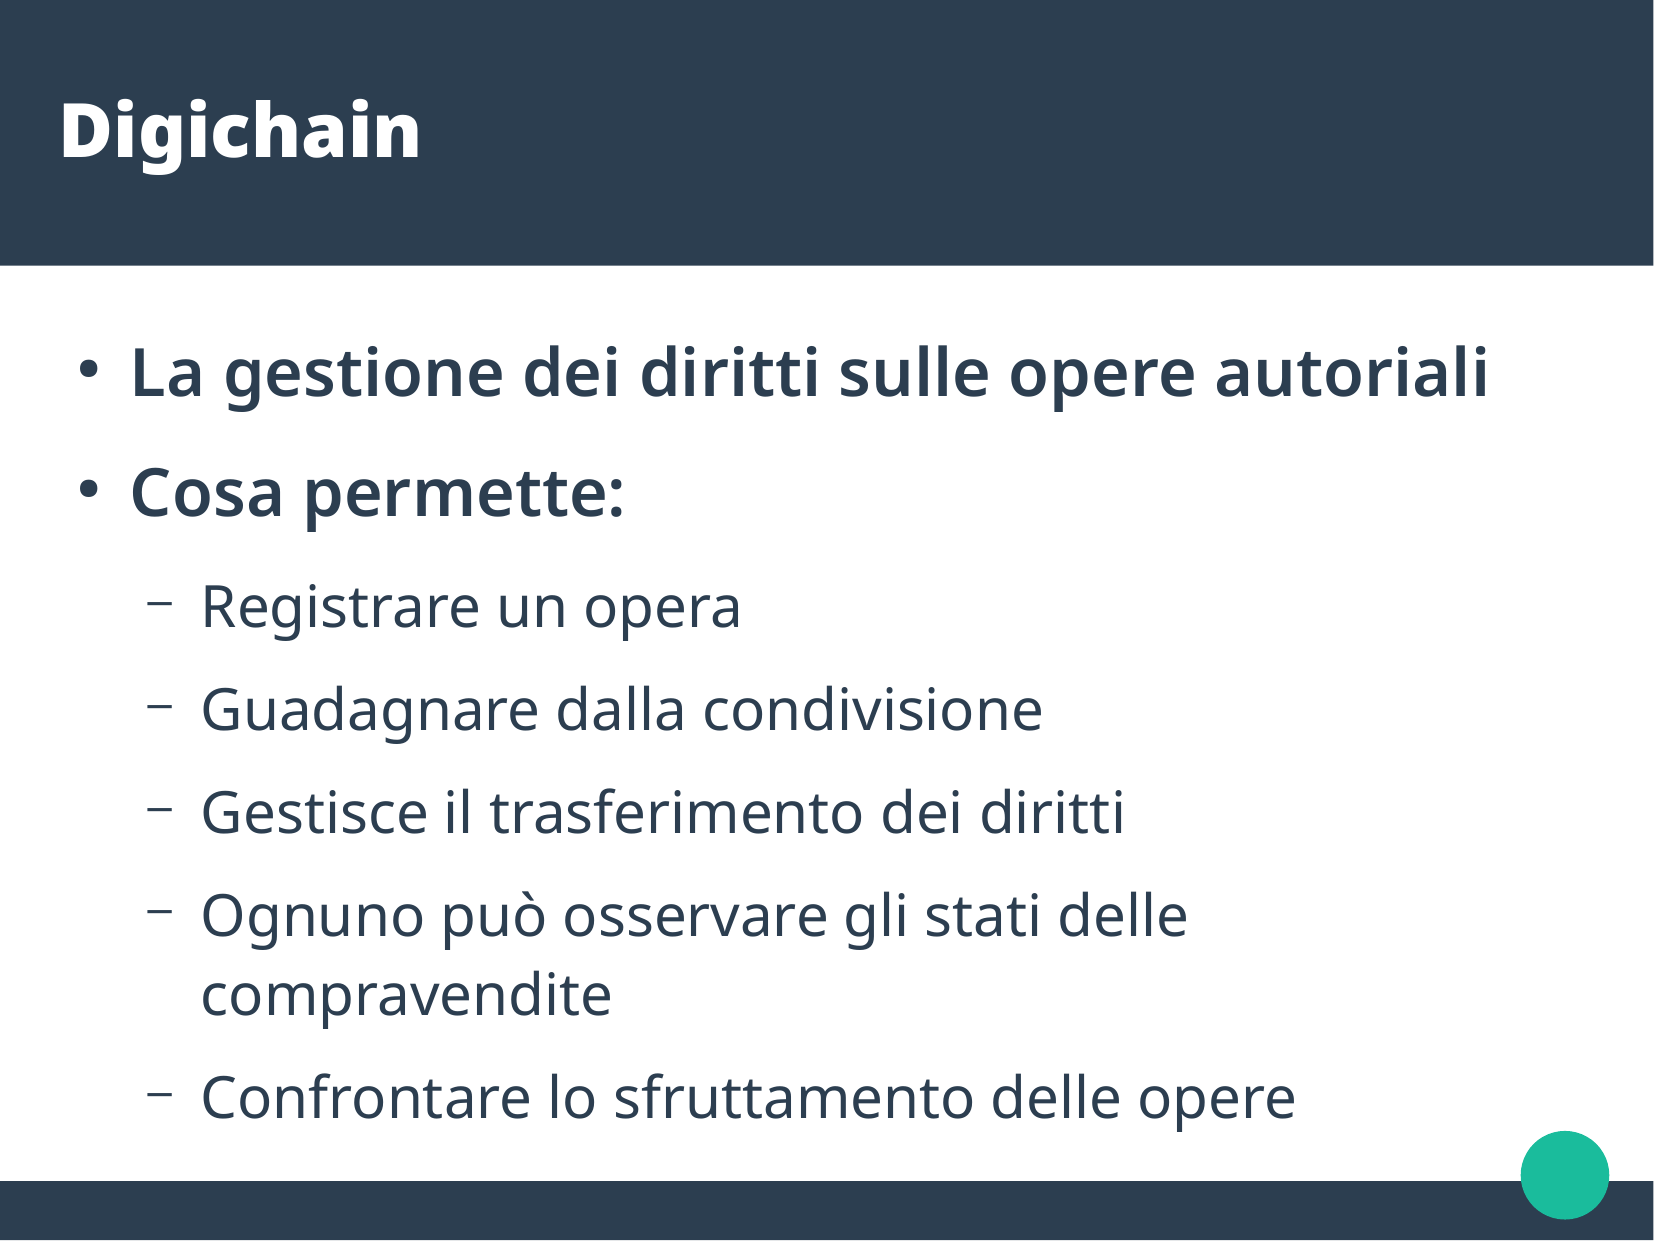

# Digichain
La gestione dei diritti sulle opere autoriali
Cosa permette:
Registrare un opera
Guadagnare dalla condivisione
Gestisce il trasferimento dei diritti
Ognuno può osservare gli stati delle compravendite
Confrontare lo sfruttamento delle opere